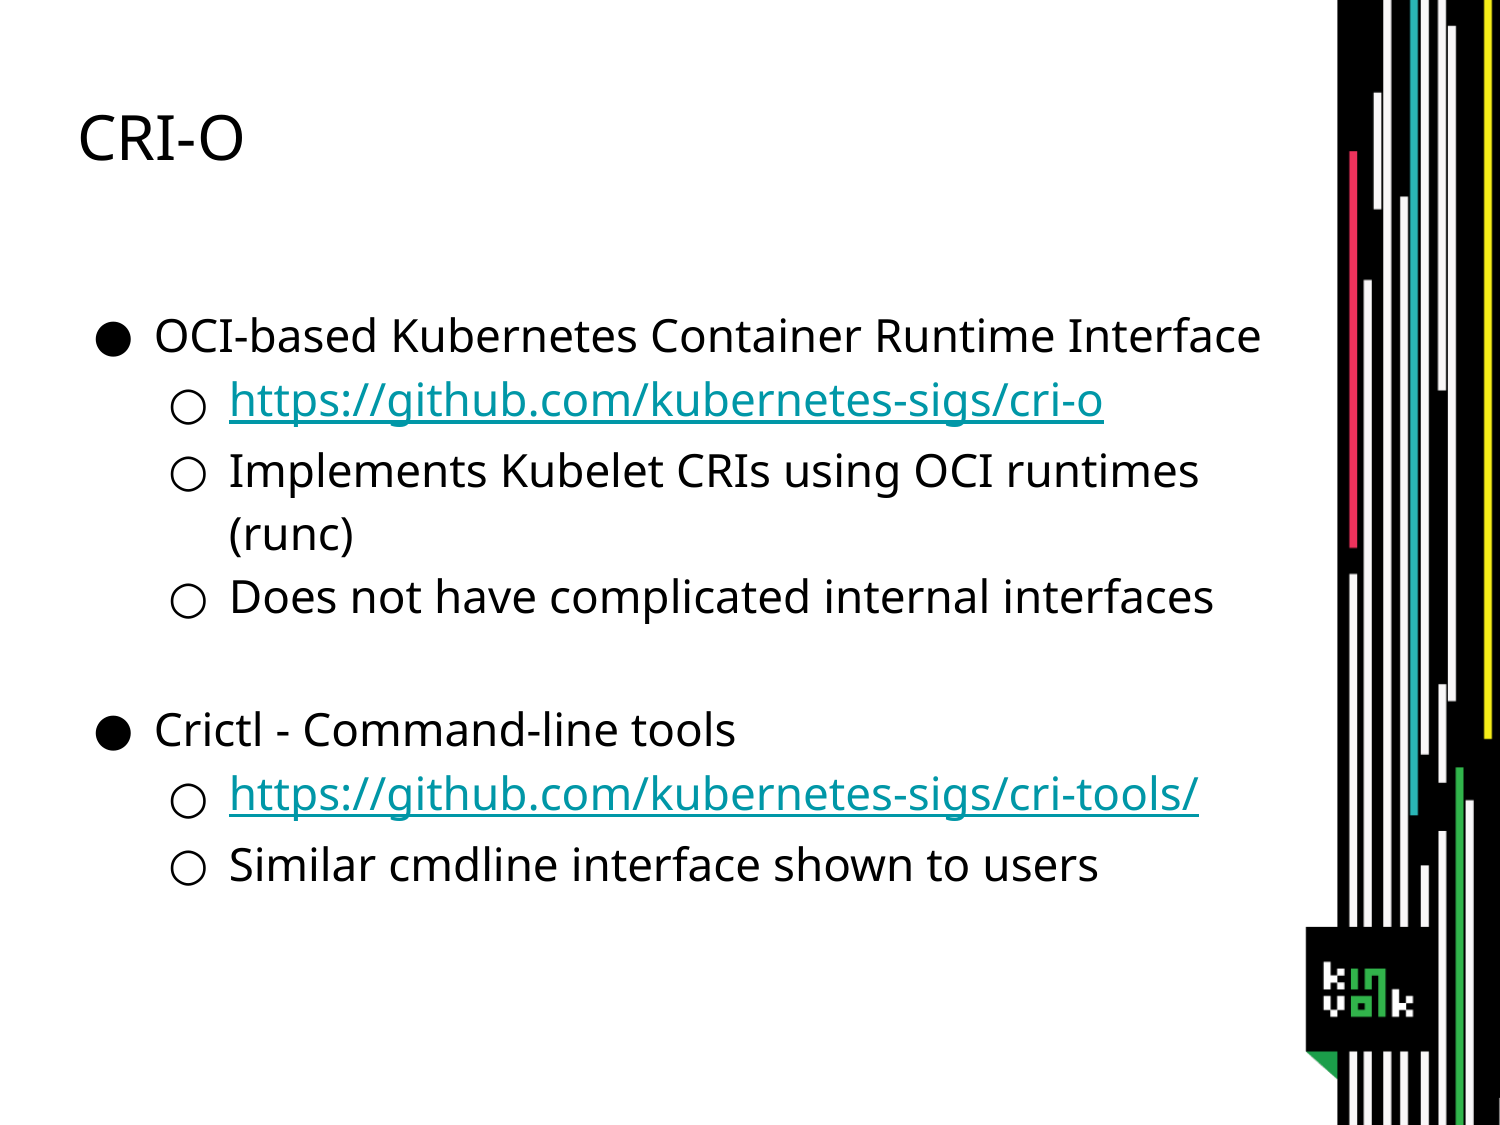

# CRI-O
OCI-based Kubernetes Container Runtime Interface
https://github.com/kubernetes-sigs/cri-o
Implements Kubelet CRIs using OCI runtimes (runc)
Does not have complicated internal interfaces
Crictl - Command-line tools
https://github.com/kubernetes-sigs/cri-tools/
Similar cmdline interface shown to users